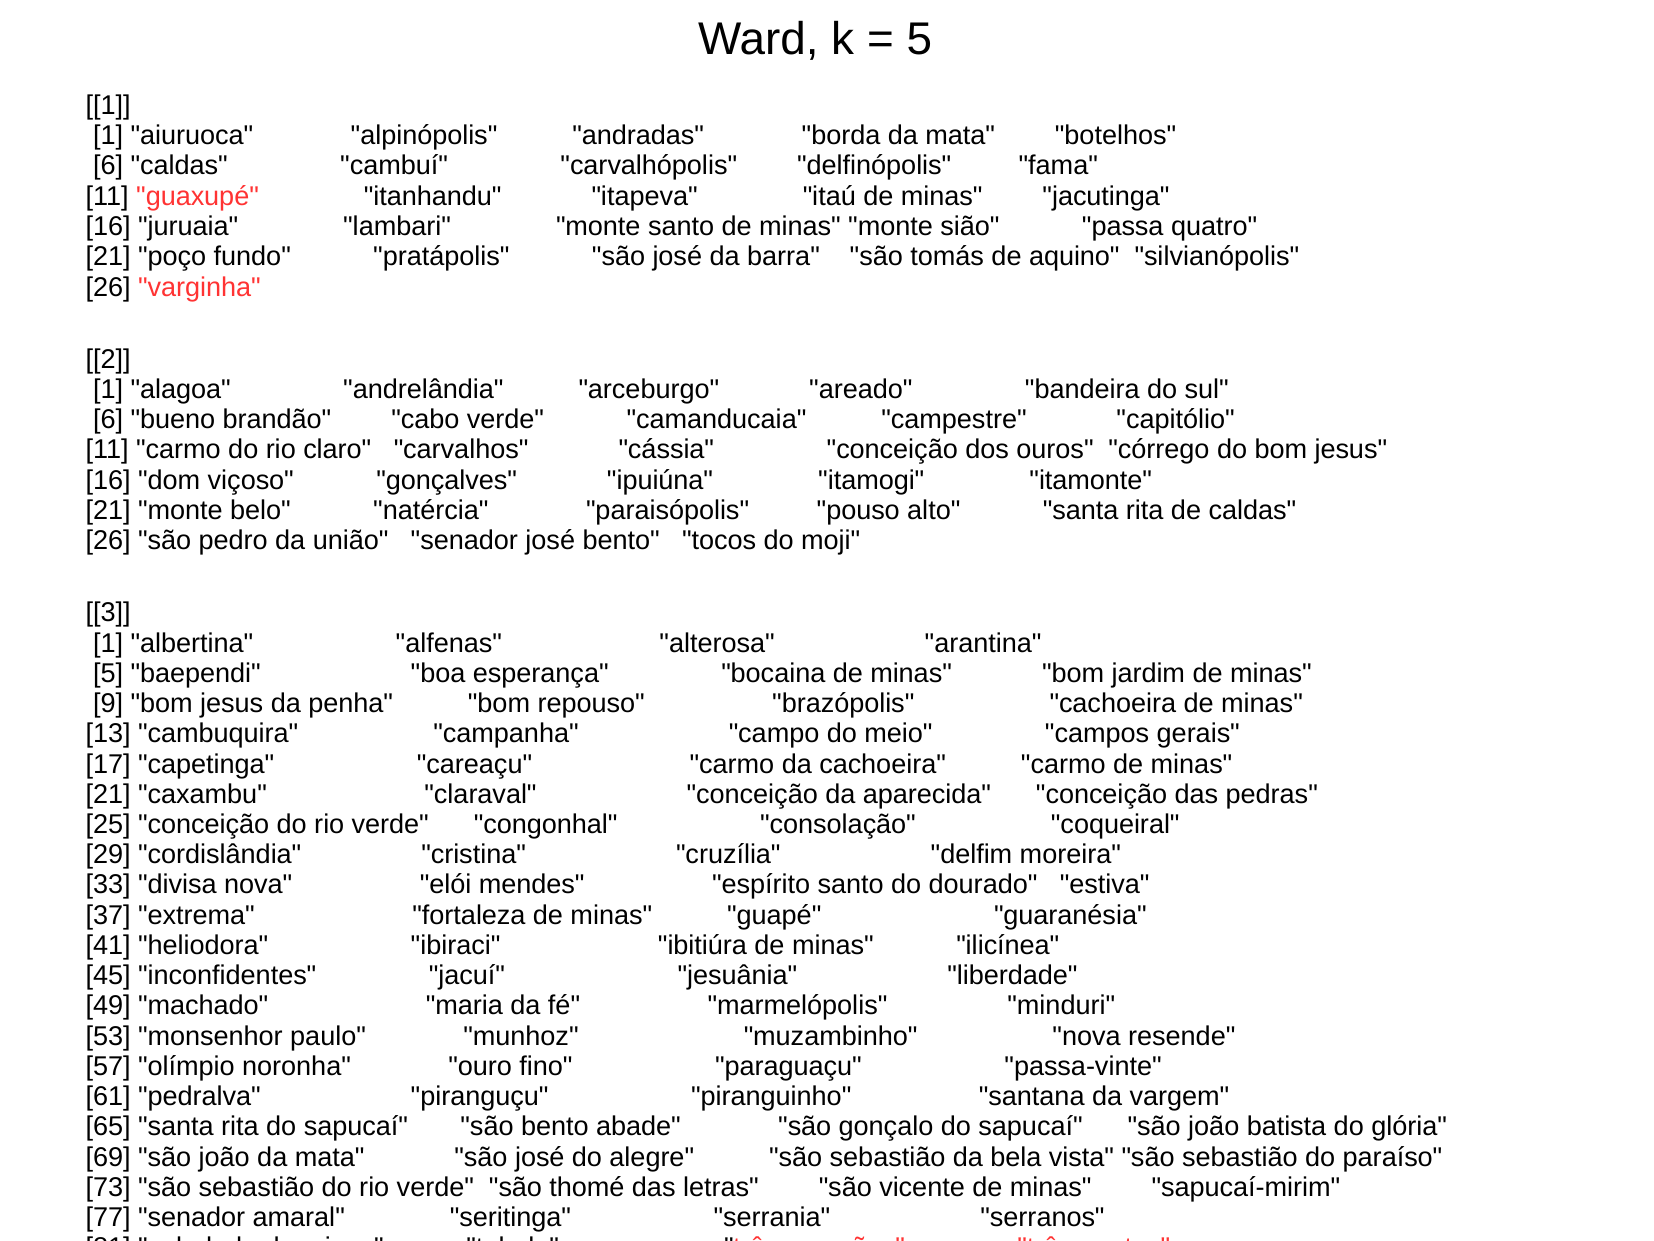

# Ward, k = 5
[[1]]
 [1] "aiuruoca" "alpinópolis" "andradas" "borda da mata" "botelhos"
 [6] "caldas" "cambuí" "carvalhópolis" "delfinópolis" "fama"
[11] "guaxupé" "itanhandu" "itapeva" "itaú de minas" "jacutinga"
[16] "juruaia" "lambari" "monte santo de minas" "monte sião" "passa quatro"
[21] "poço fundo" "pratápolis" "são josé da barra" "são tomás de aquino" "silvianópolis"
[26] "varginha"
[[2]]
 [1] "alagoa" "andrelândia" "arceburgo" "areado" "bandeira do sul"
 [6] "bueno brandão" "cabo verde" "camanducaia" "campestre" "capitólio"
[11] "carmo do rio claro" "carvalhos" "cássia" "conceição dos ouros" "córrego do bom jesus"
[16] "dom viçoso" "gonçalves" "ipuiúna" "itamogi" "itamonte"
[21] "monte belo" "natércia" "paraisópolis" "pouso alto" "santa rita de caldas"
[26] "são pedro da união" "senador josé bento" "tocos do moji"
[[3]]
 [1] "albertina" "alfenas" "alterosa" "arantina"
 [5] "baependi" "boa esperança" "bocaina de minas" "bom jardim de minas"
 [9] "bom jesus da penha" "bom repouso" "brazópolis" "cachoeira de minas"
[13] "cambuquira" "campanha" "campo do meio" "campos gerais"
[17] "capetinga" "careaçu" "carmo da cachoeira" "carmo de minas"
[21] "caxambu" "claraval" "conceição da aparecida" "conceição das pedras"
[25] "conceição do rio verde" "congonhal" "consolação" "coqueiral"
[29] "cordislândia" "cristina" "cruzília" "delfim moreira"
[33] "divisa nova" "elói mendes" "espírito santo do dourado" "estiva"
[37] "extrema" "fortaleza de minas" "guapé" "guaranésia"
[41] "heliodora" "ibiraci" "ibitiúra de minas" "ilicínea"
[45] "inconfidentes" "jacuí" "jesuânia" "liberdade"
[49] "machado" "maria da fé" "marmelópolis" "minduri"
[53] "monsenhor paulo" "munhoz" "muzambinho" "nova resende"
[57] "olímpio noronha" "ouro fino" "paraguaçu" "passa-vinte"
[61] "pedralva" "piranguçu" "piranguinho" "santana da vargem"
[65] "santa rita do sapucaí" "são bento abade" "são gonçalo do sapucaí" "são joão batista do glória"
[69] "são joão da mata" "são josé do alegre" "são sebastião da bela vista" "são sebastião do paraíso"
[73] "são sebastião do rio verde" "são thomé das letras" "são vicente de minas" "sapucaí-mirim"
[77] "senador amaral" "seritinga" "serrania" "serranos"
[81] "soledade de minas" "toledo" "três corações" "três pontas"
[85] "turvolândia" "virgínia" "wenceslau braz"
[[4]]
[1] "itajubá" "são lourenço"
[[5]]
[1] "passos" "poços de caldas" "pouso alegre"